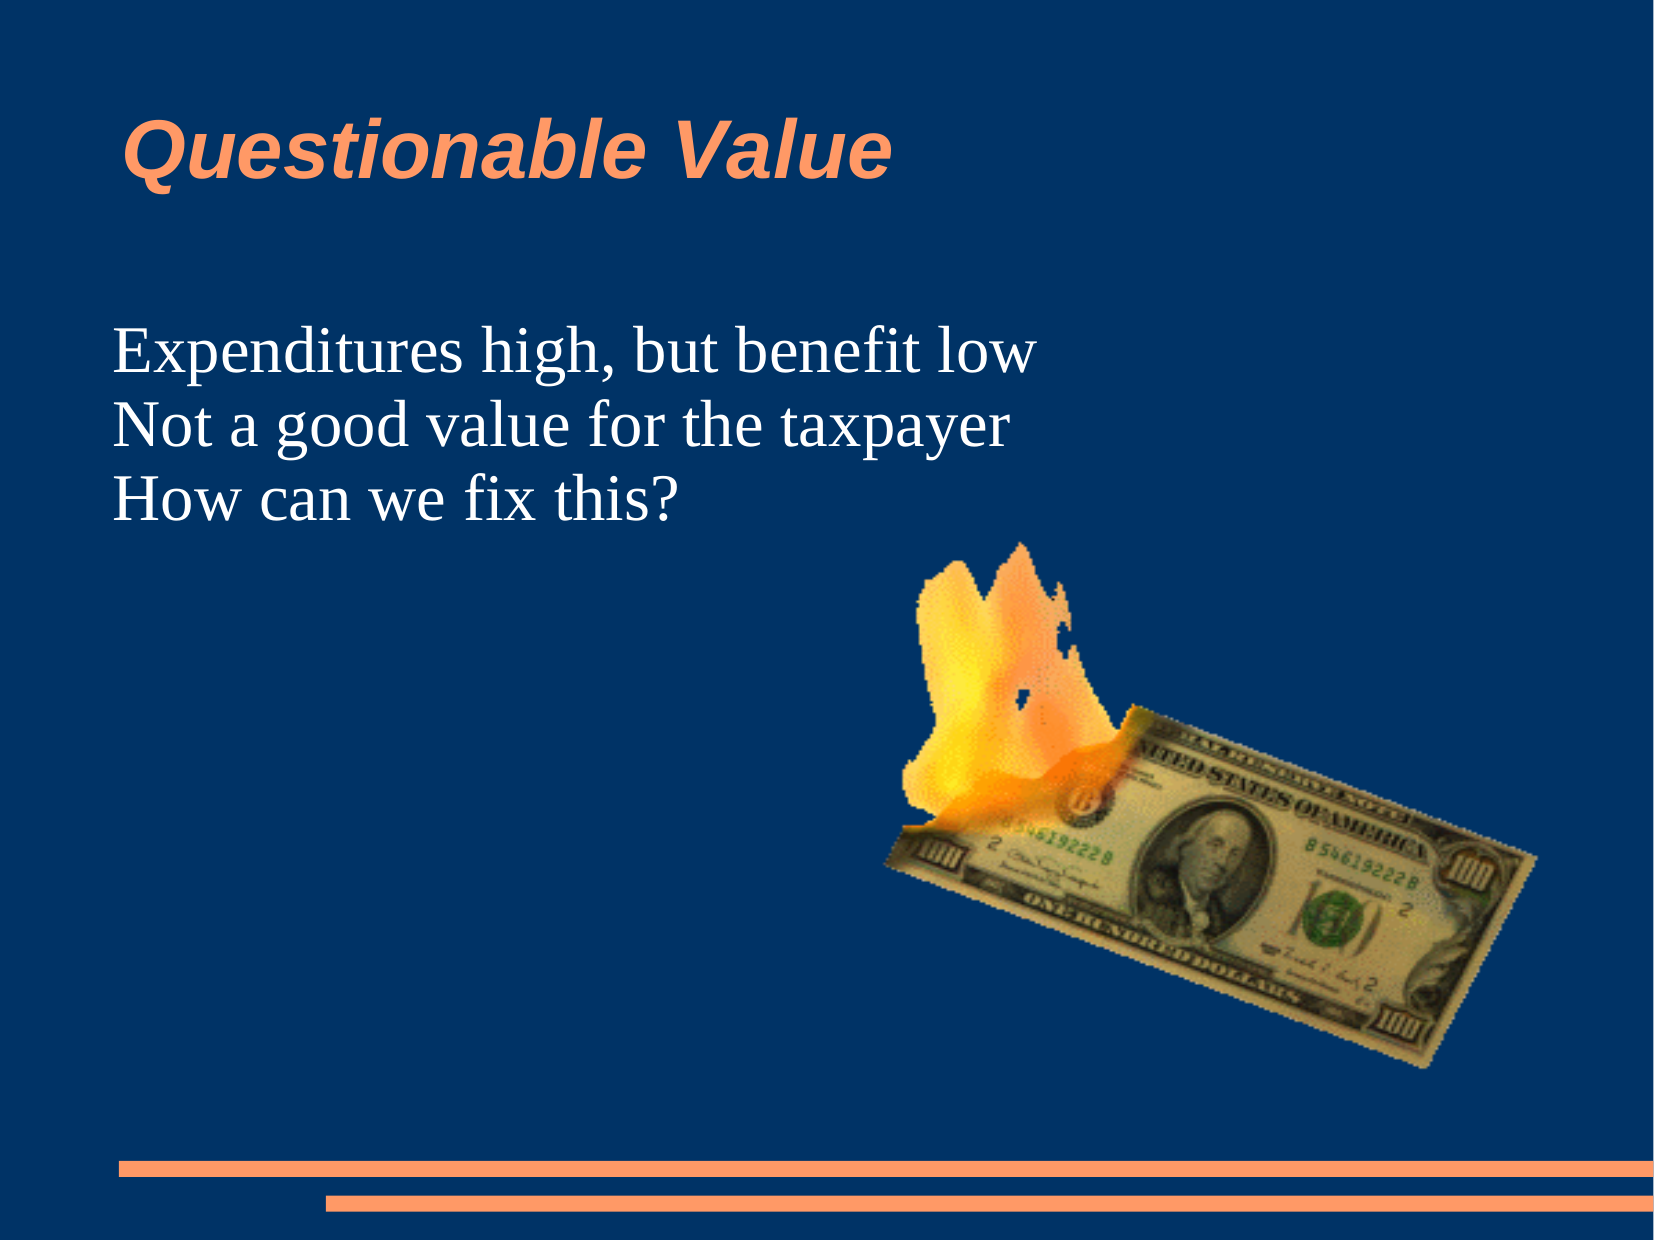

# Questionable Value
Expenditures high, but benefit low
Not a good value for the taxpayer
How can we fix this?